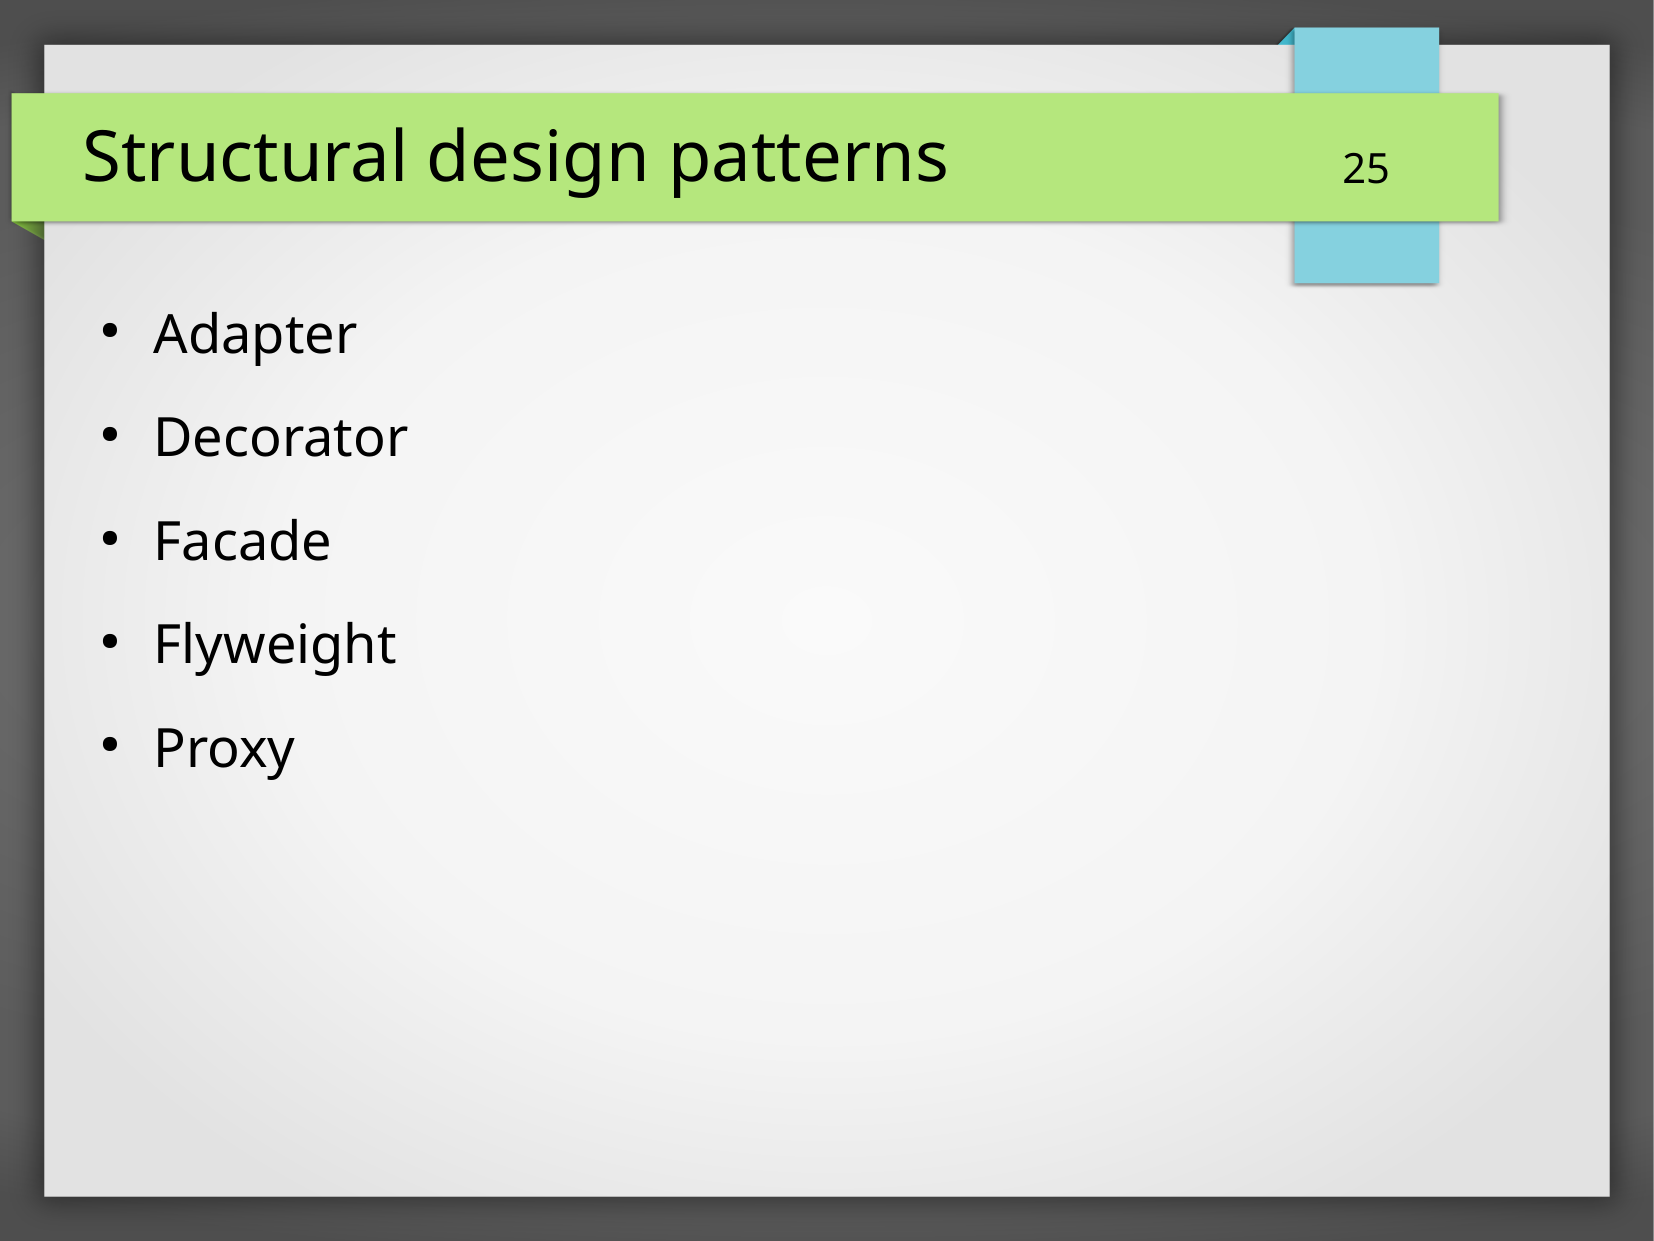

# Structural design patterns
Adapter
Decorator
Facade
Flyweight
Proxy